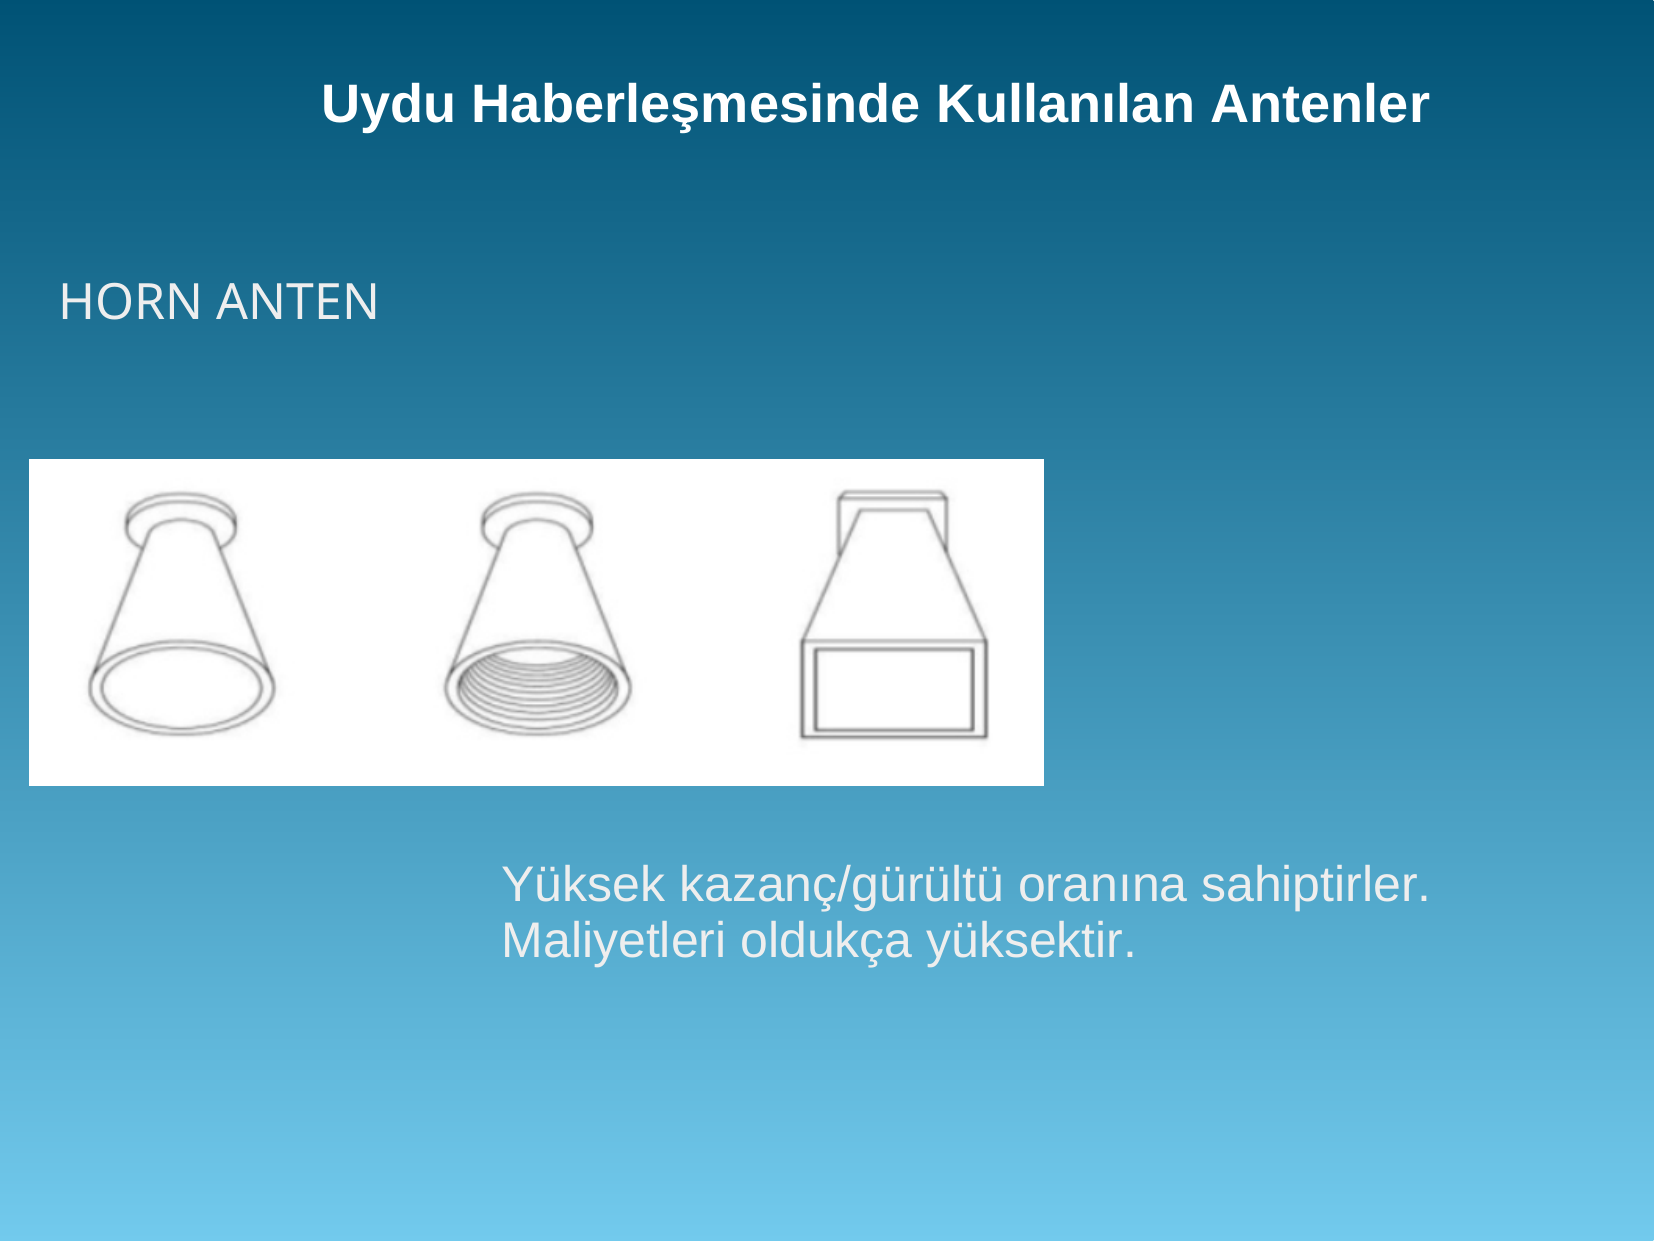

# Uydu Haberleşmesinde Kullanılan Antenler
HORN ANTEN
Yüksek kazanç/gürültü oranına sahiptirler.
Maliyetleri oldukça yüksektir.